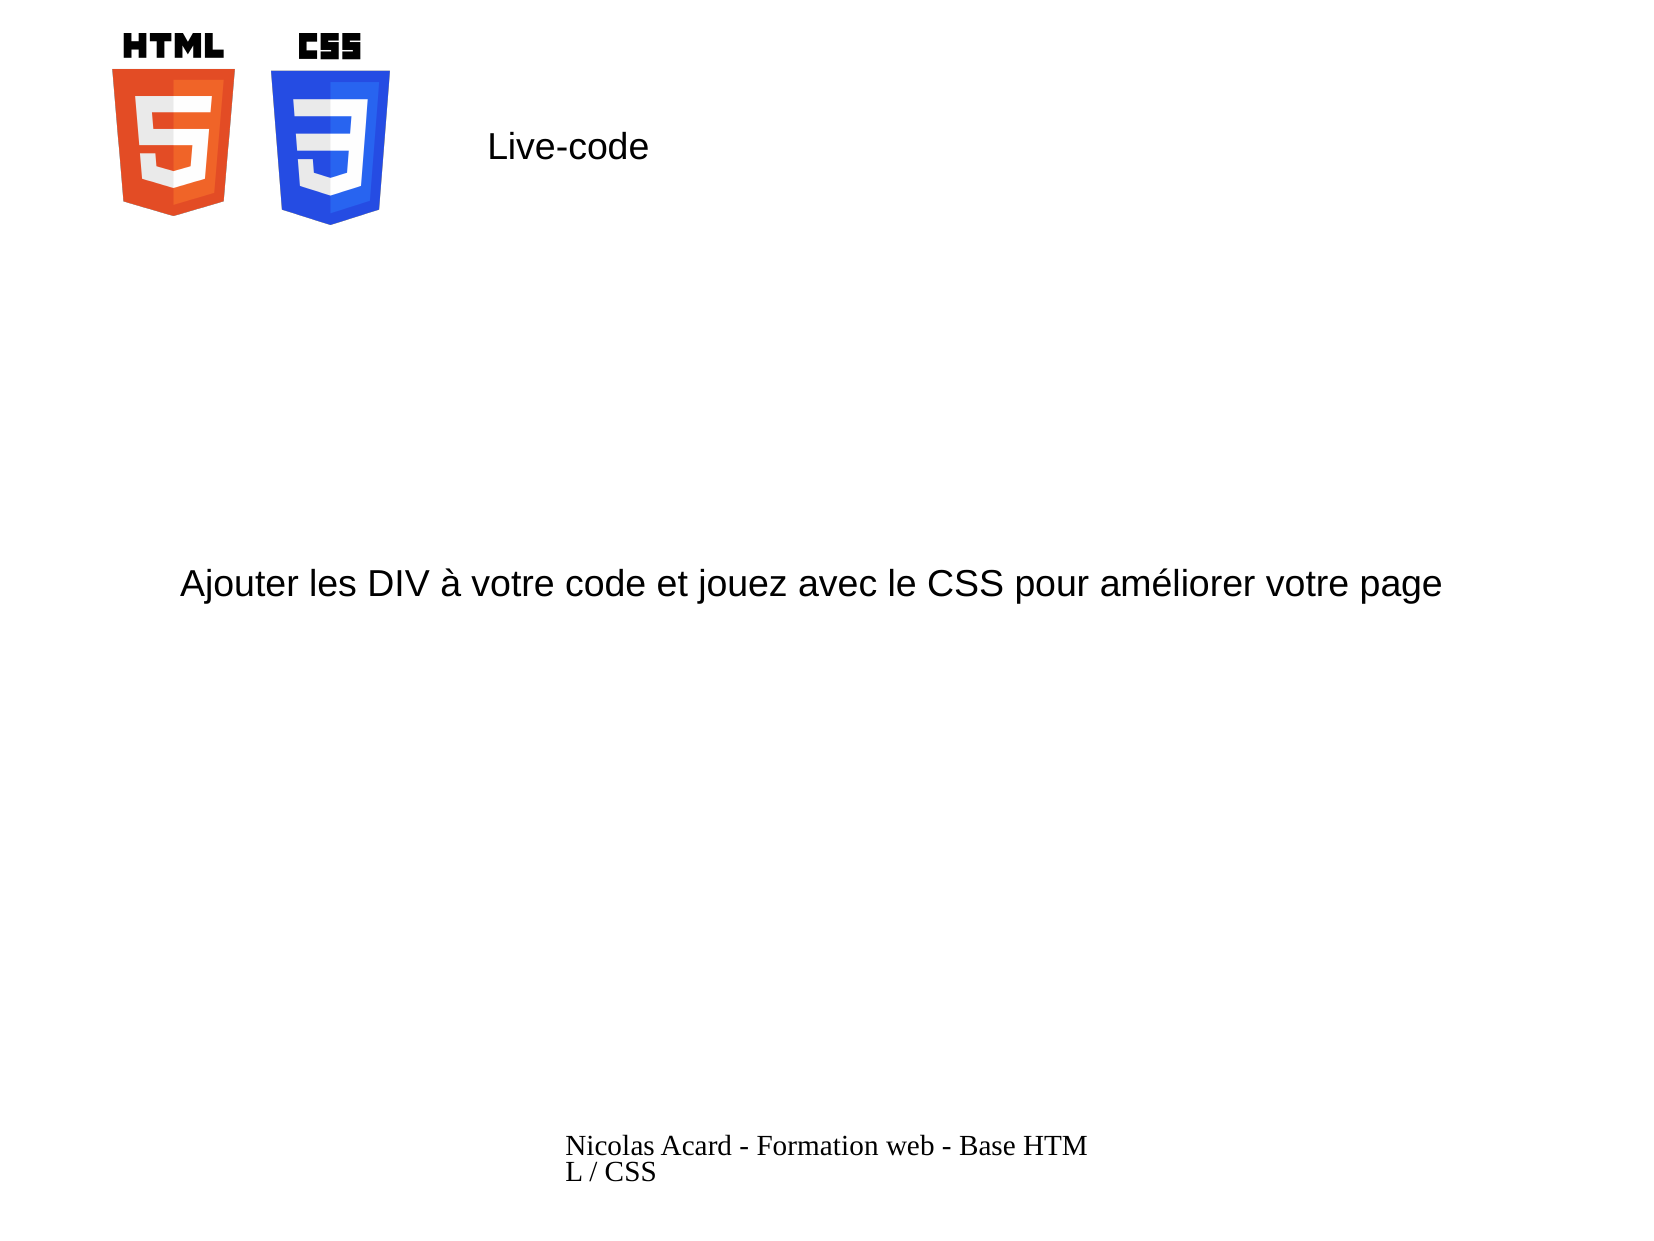

Live-code
Ajouter les DIV à votre code et jouez avec le CSS pour améliorer votre page
Nicolas Acard - Formation web - Base HTML / CSS